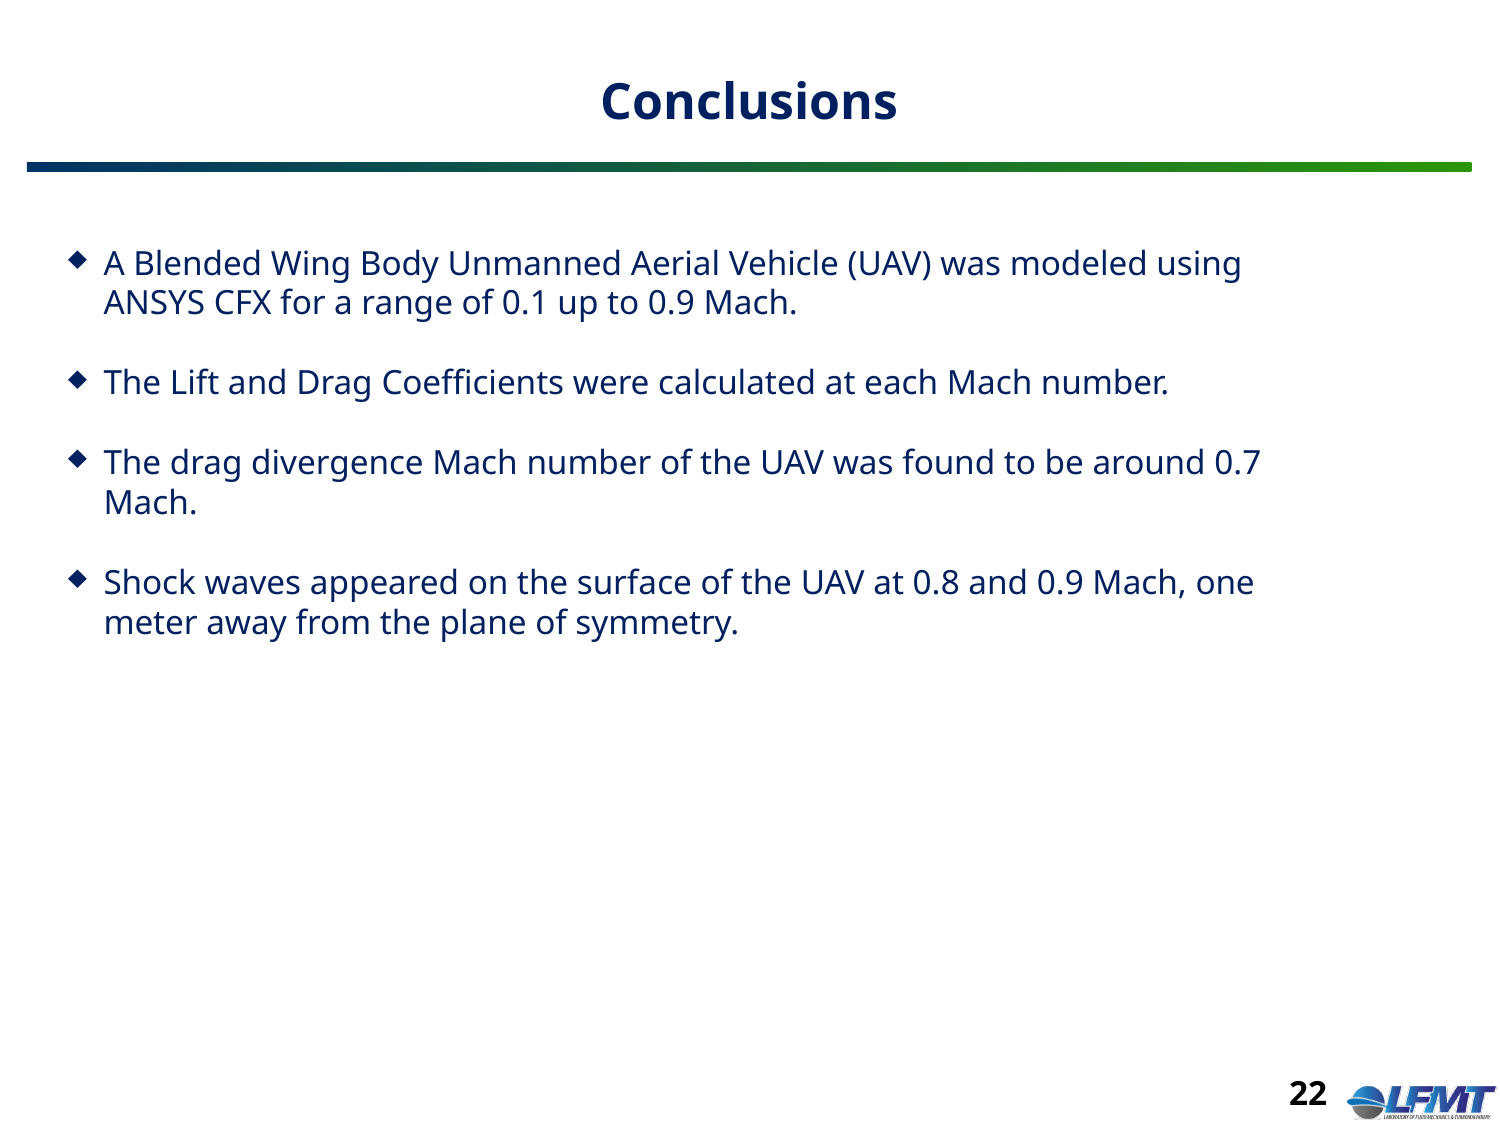

# Conclusions
A Blended Wing Body Unmanned Aerial Vehicle (UAV) was modeled using ANSYS CFX for a range of 0.1 up to 0.9 Mach.
The Lift and Drag Coefficients were calculated at each Mach number.
The drag divergence Mach number of the UAV was found to be around 0.7 Mach.
Shock waves appeared on the surface of the UAV at 0.8 and 0.9 Mach, one meter away from the plane of symmetry.